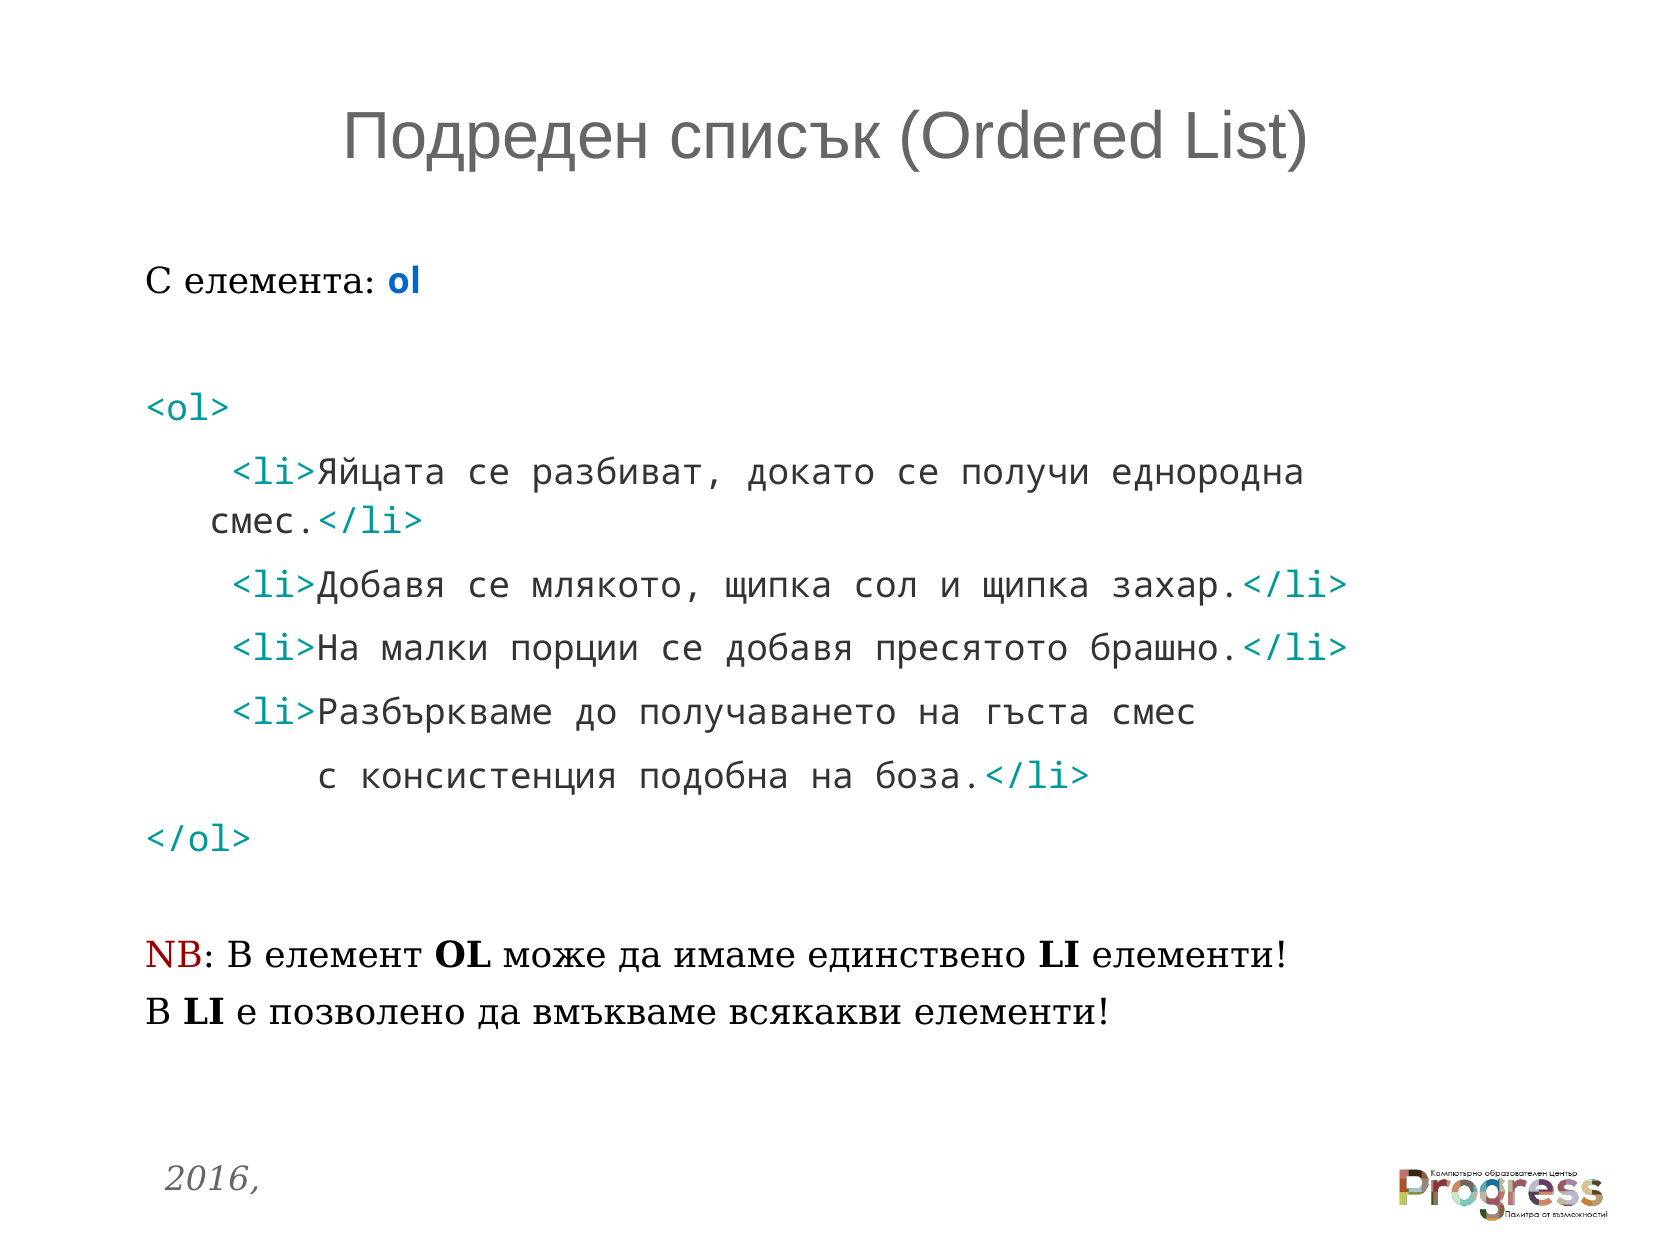

# Подреден списък (Ordered List)
С елемента: ol
<ol>
 <li>Яйцата се разбиват, докато се получи еднородна смес.</li>
 <li>Добавя се млякото, щипка сол и щипка захар.</li>
 <li>На малки порции се добавя пресятото брашно.</li>
 <li>Разбъркваме до получаването на гъста смес
 с консистенция подобна на боза.</li>
</ol>
NB: В елемент OL може да имаме единствено LI елементи!
В LI е позволено да вмъкваме всякакви елементи!
2016,